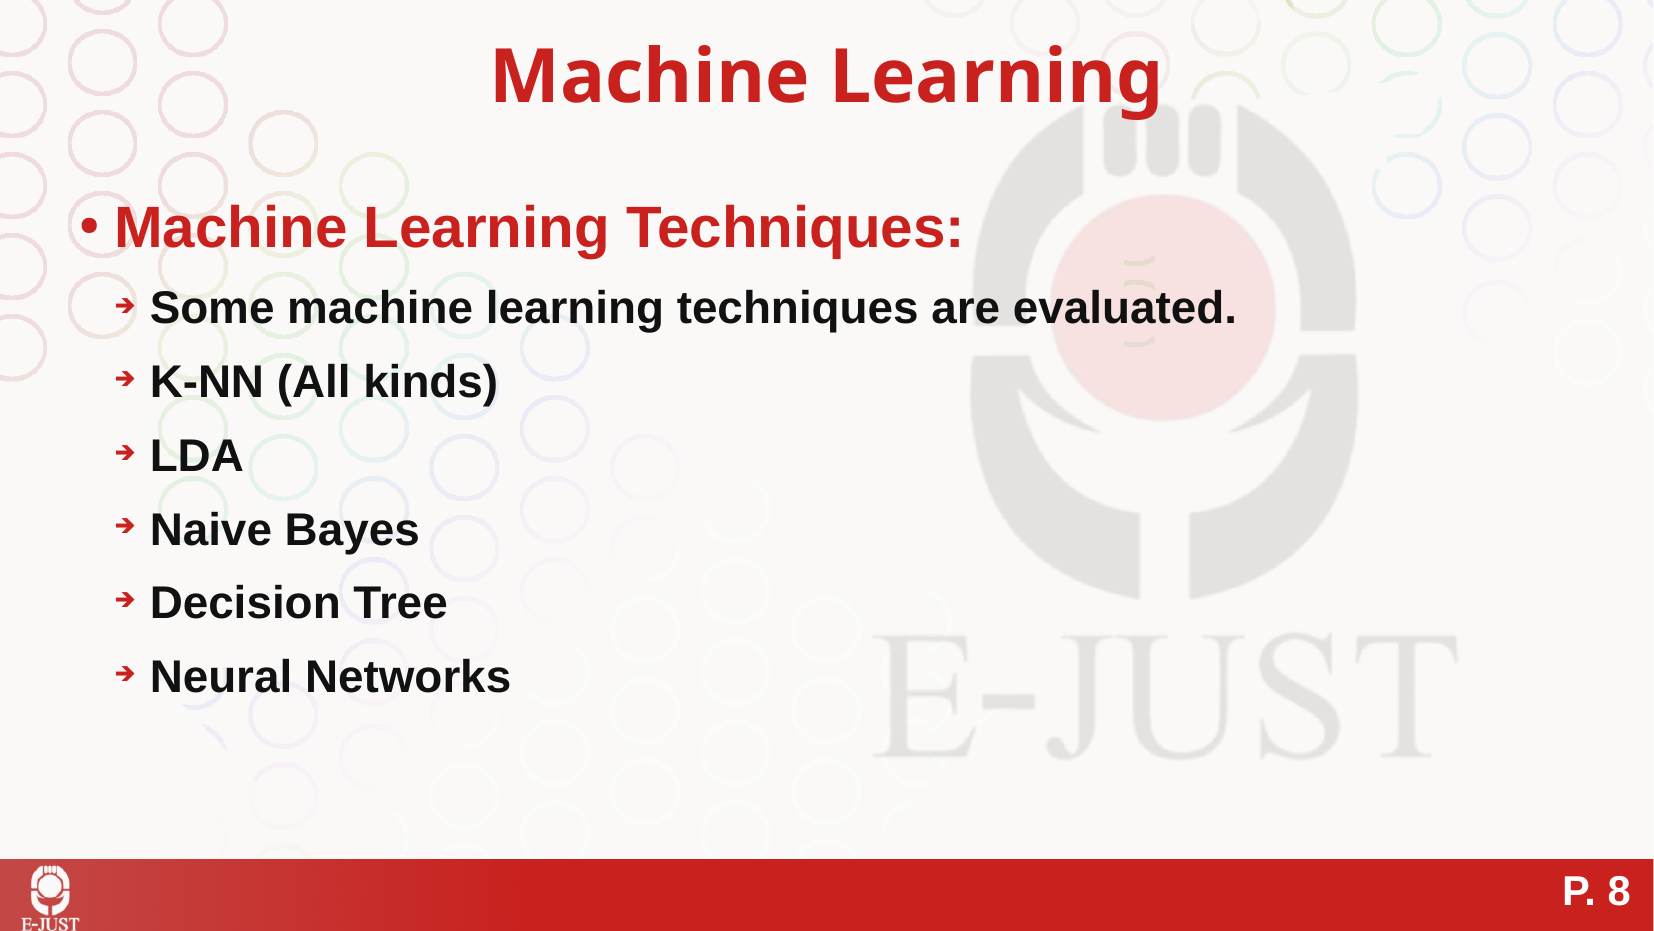

Machine Learning
Machine Learning Techniques:
Some machine learning techniques are evaluated.
K-NN (All kinds)
LDA
Naive Bayes
Decision Tree
Neural Networks
P.